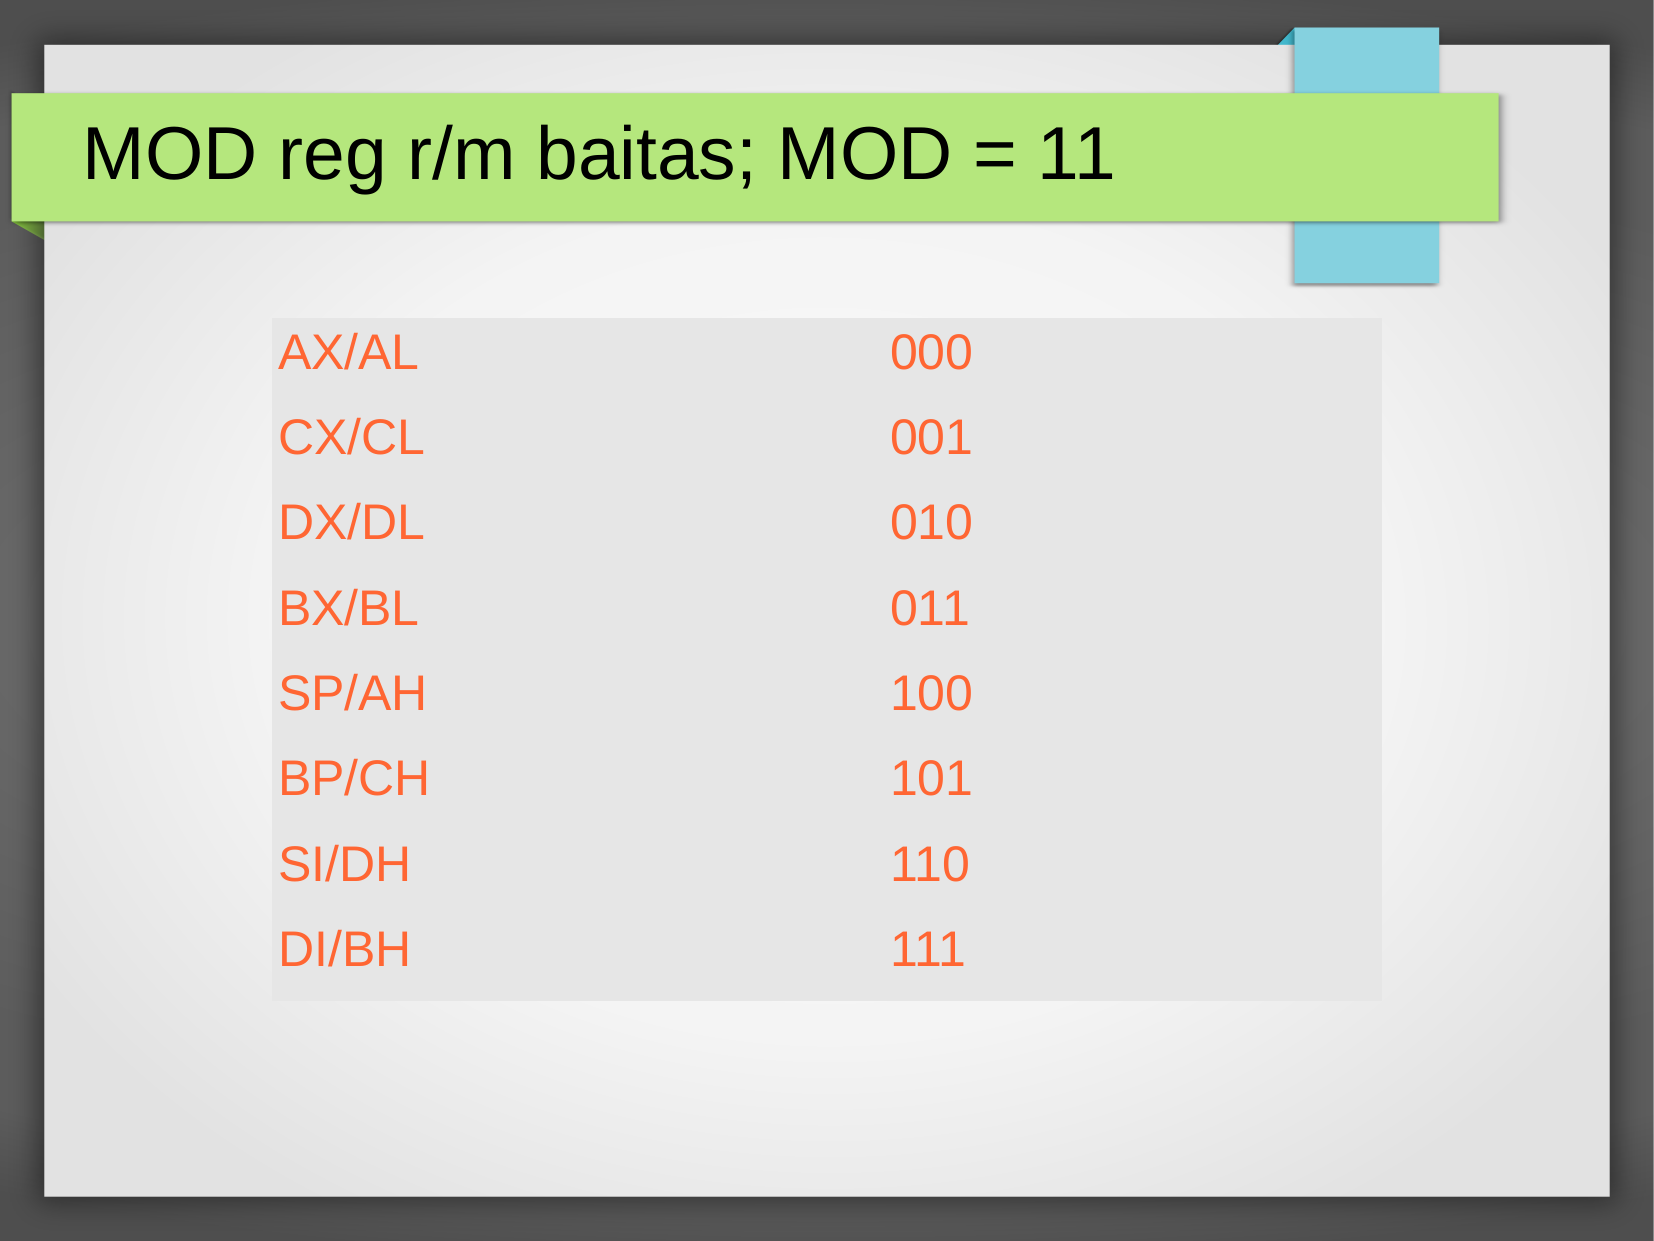

# MOD reg r/m baitas; MOD = 11
| AX/AL | | 000 |
| --- | --- | --- |
| CX/CL | | 001 |
| DX/DL | | 010 |
| BX/BL | | 011 |
| SP/AH | | 100 |
| BP/CH | | 101 |
| SI/DH | | 110 |
| DI/BH | | 111 |